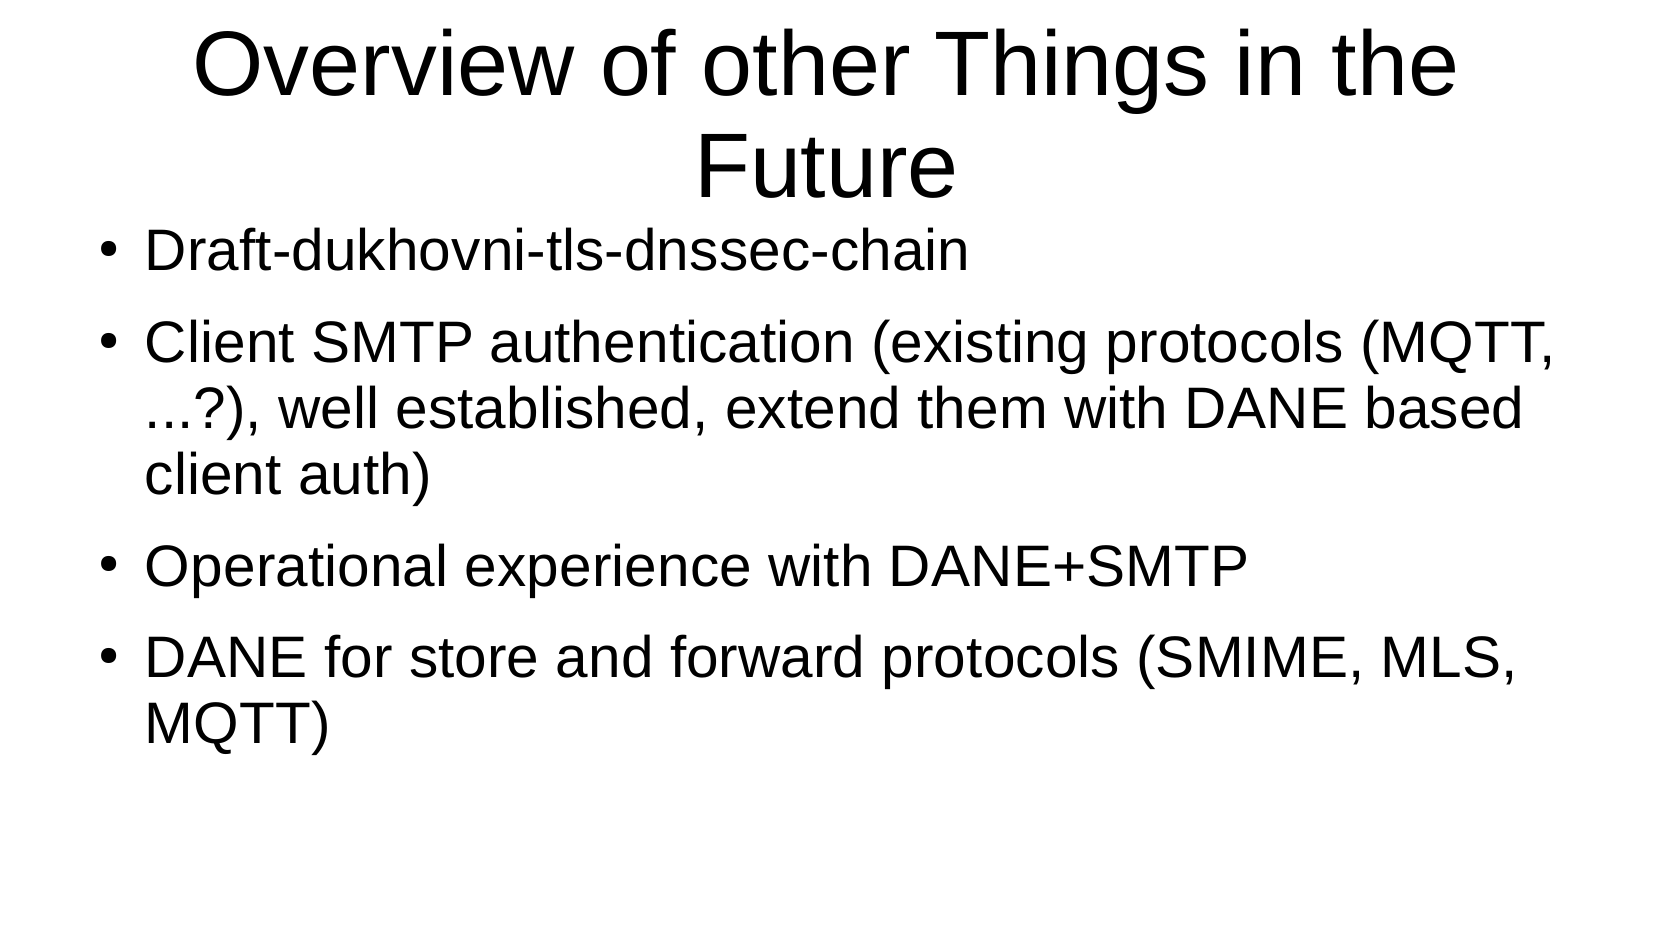

# Overview of other Things in the Future
Draft-dukhovni-tls-dnssec-chain
Client SMTP authentication (existing protocols (MQTT, ...?), well established, extend them with DANE based client auth)
Operational experience with DANE+SMTP
DANE for store and forward protocols (SMIME, MLS, MQTT)